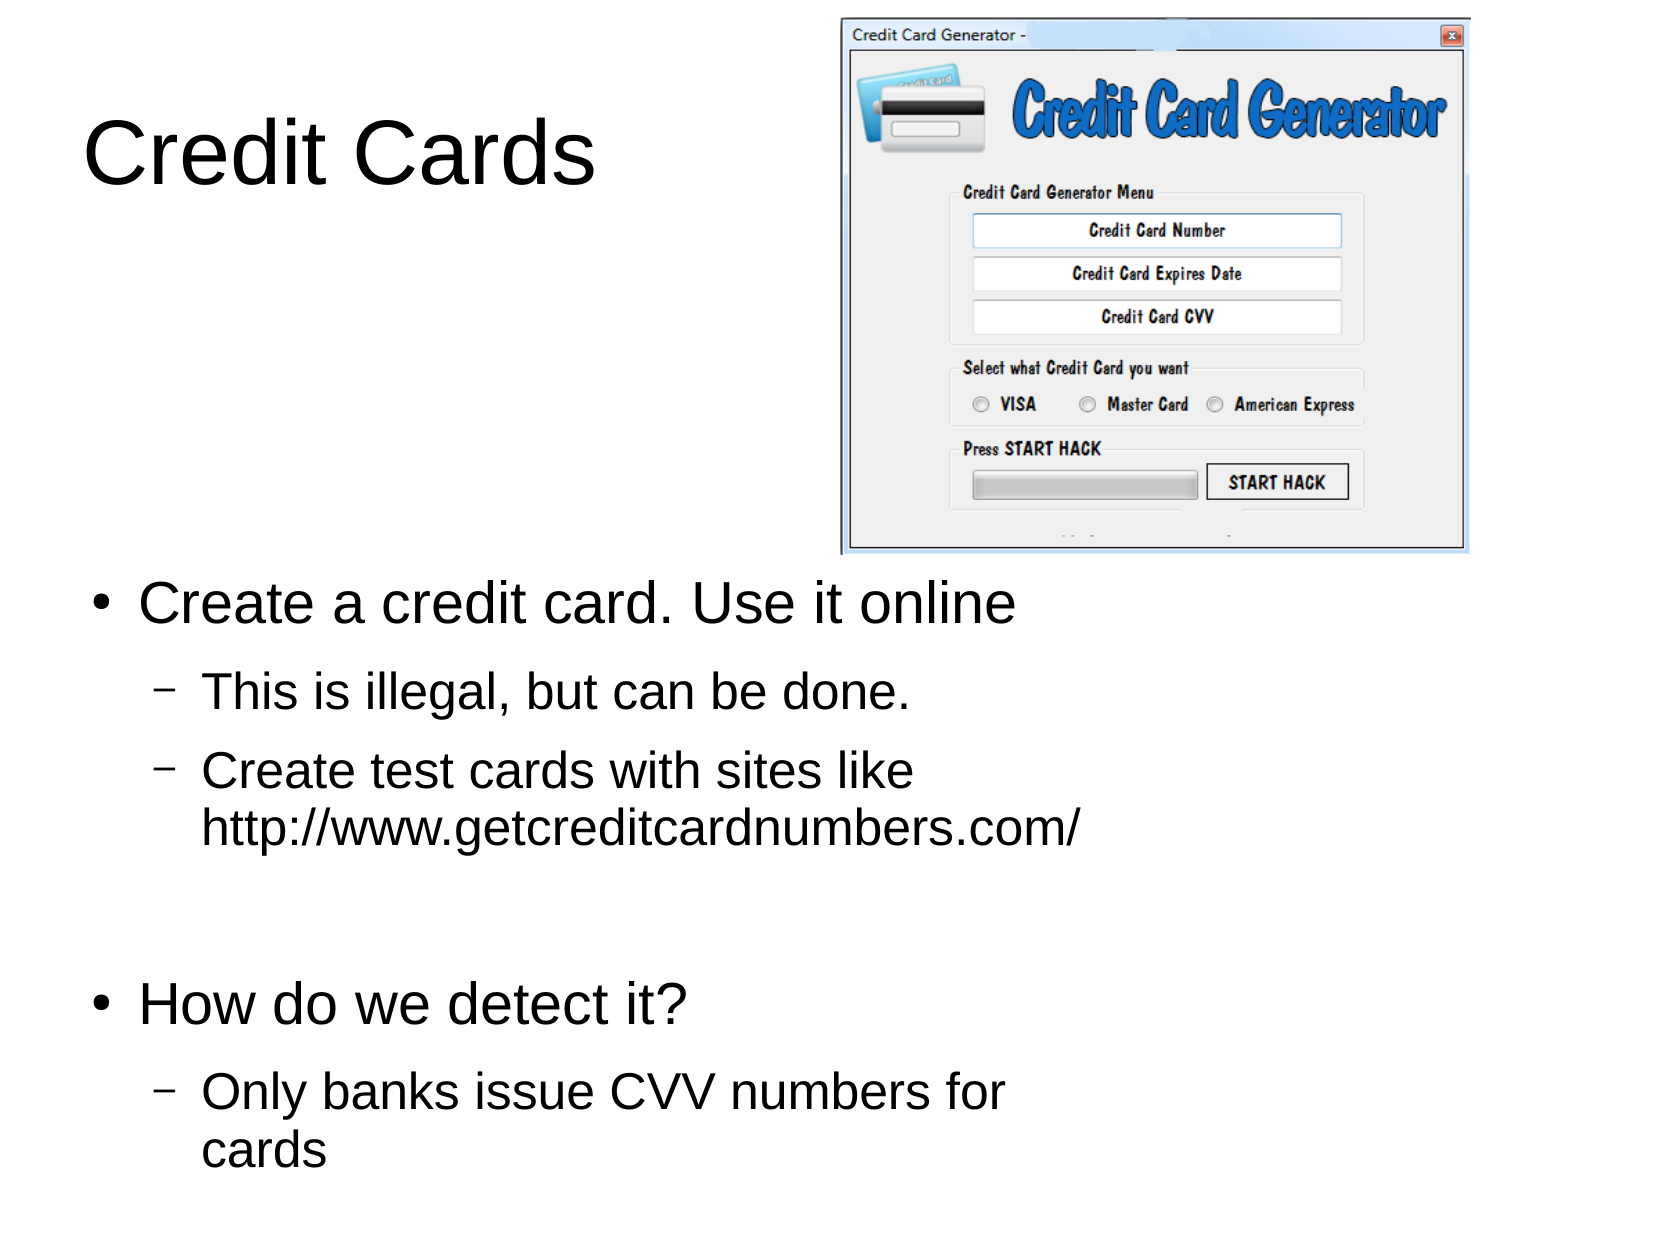

# Credit Cards
Create a credit card. Use it online
This is illegal, but can be done.
Create test cards with sites like http://www.getcreditcardnumbers.com/
How do we detect it?
Only banks issue CVV numbers for cards